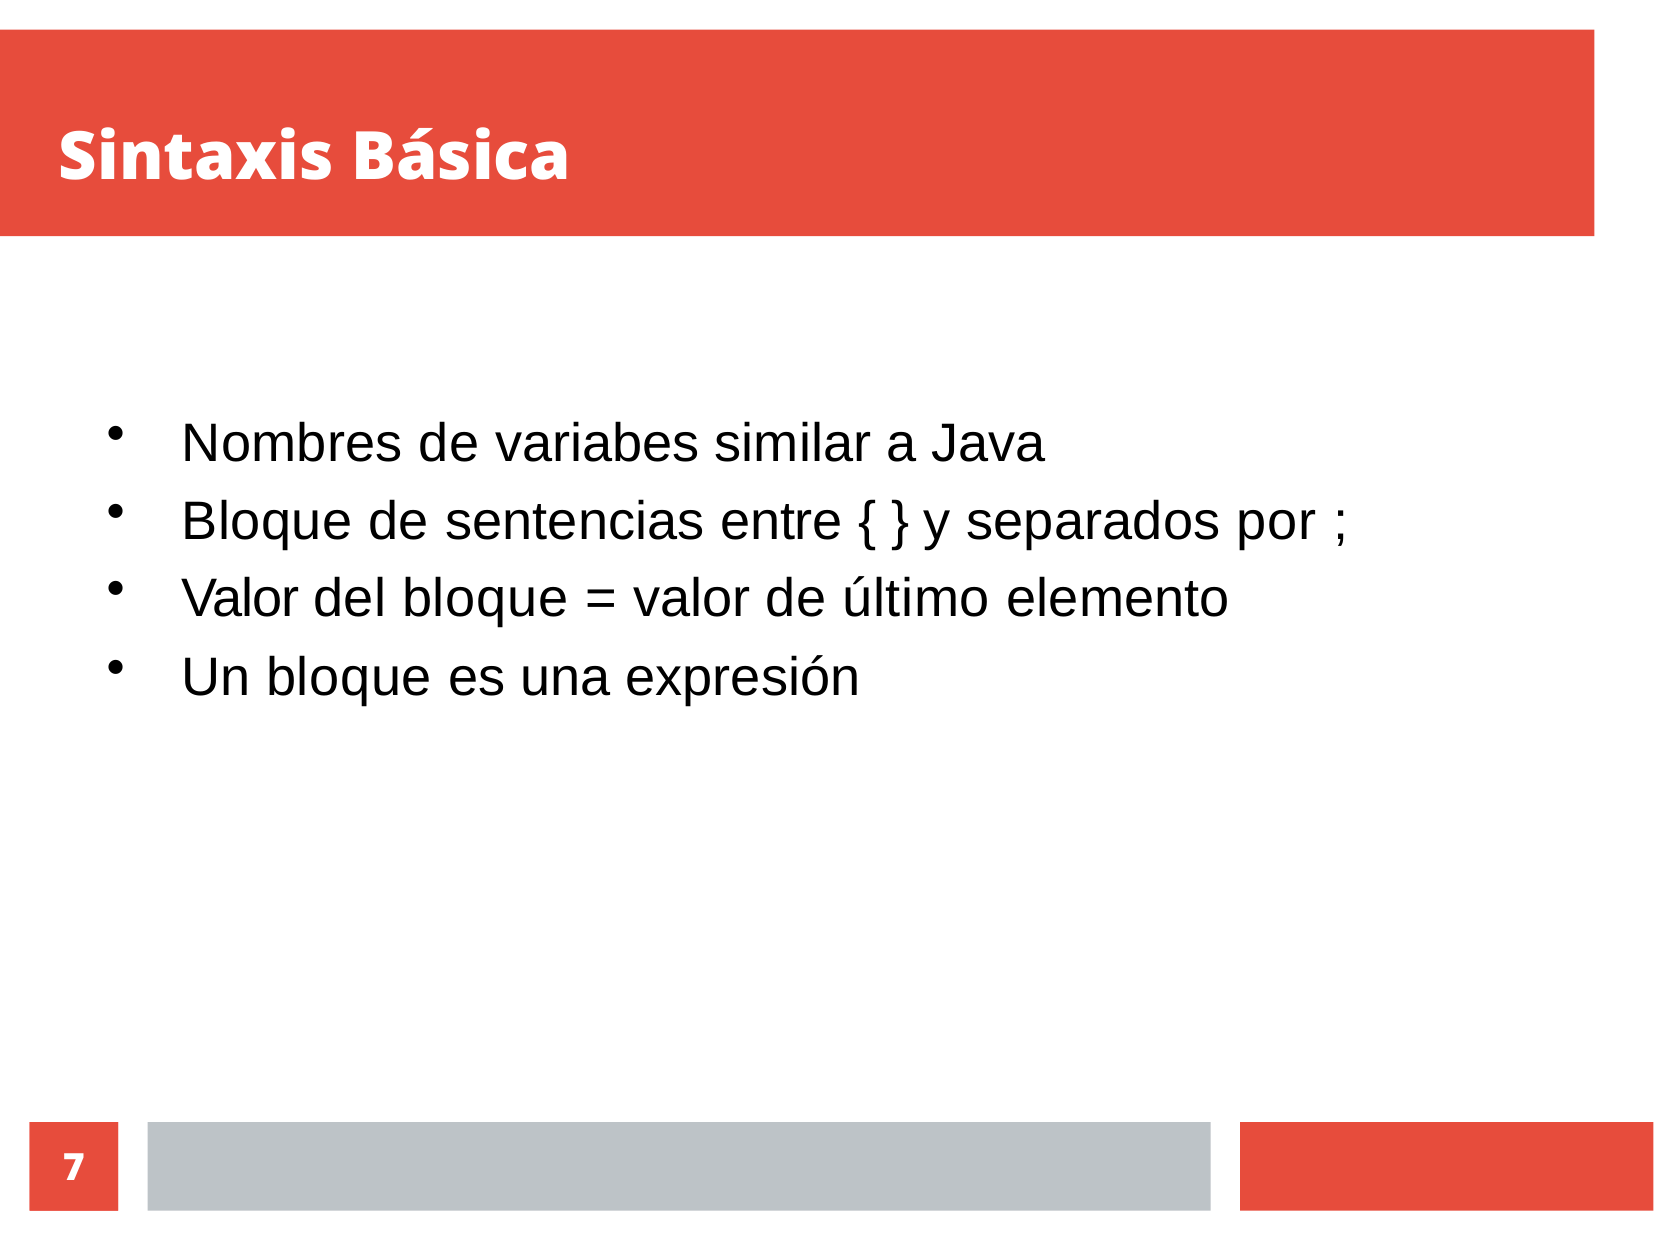

# Sintaxis Básica
Nombres de variabes similar a Java
Bloque de sentencias entre { } y separados por ;
Valor del bloque = valor de último elemento
Un bloque es una expresión
7